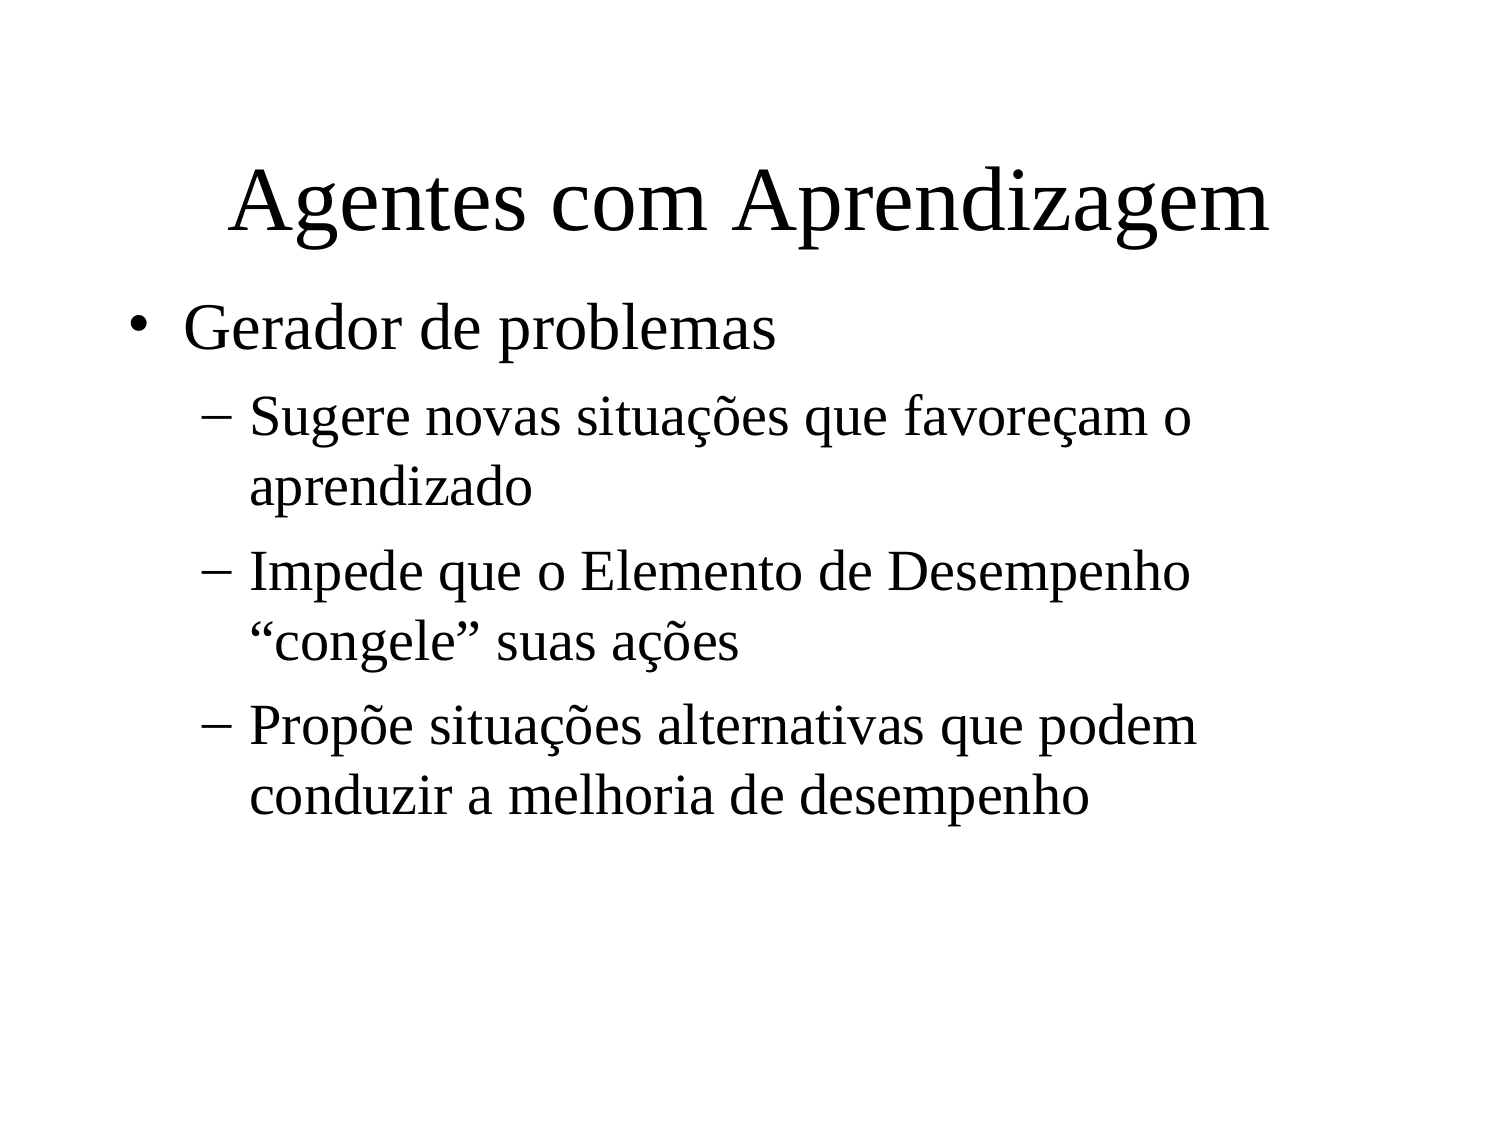

# Agentes com Aprendizagem
Gerador de problemas
Sugere novas situações que favoreçam o aprendizado
Impede que o Elemento de Desempenho “congele” suas ações
Propõe situações alternativas que podem conduzir a melhoria de desempenho